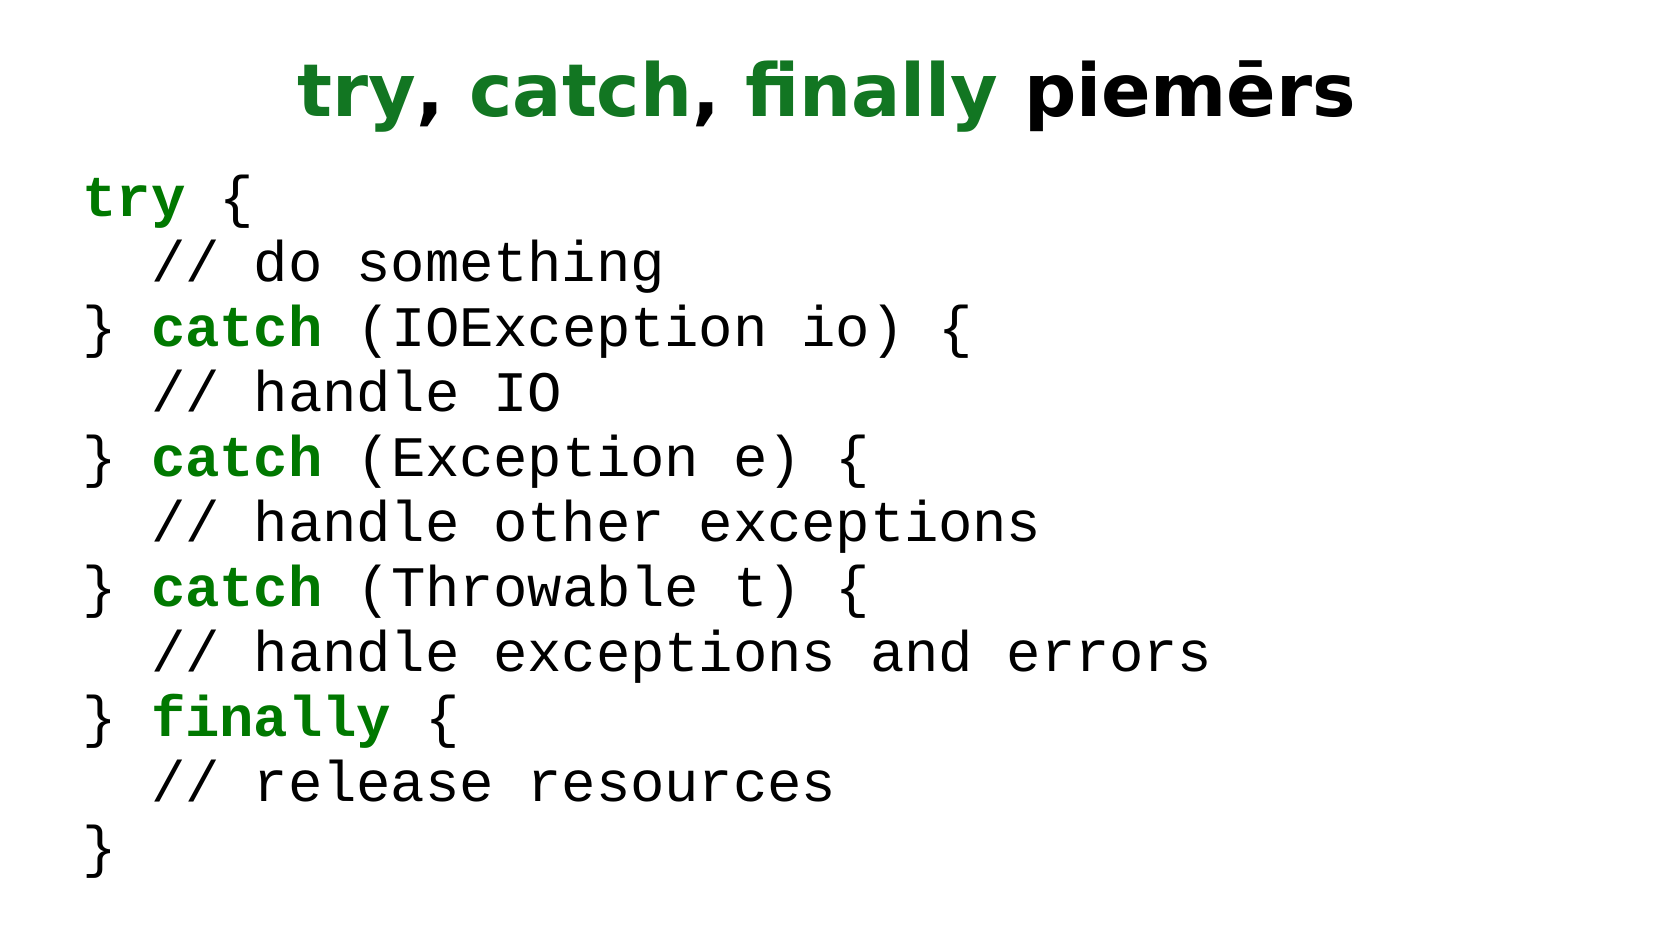

# try, catch, finally piemērs
try {
 // do something
} catch (IOException io) {
 // handle IO
} catch (Exception e) {
 // handle other exceptions
} catch (Throwable t) {
 // handle exceptions and errors
} finally {
 // release resources
}